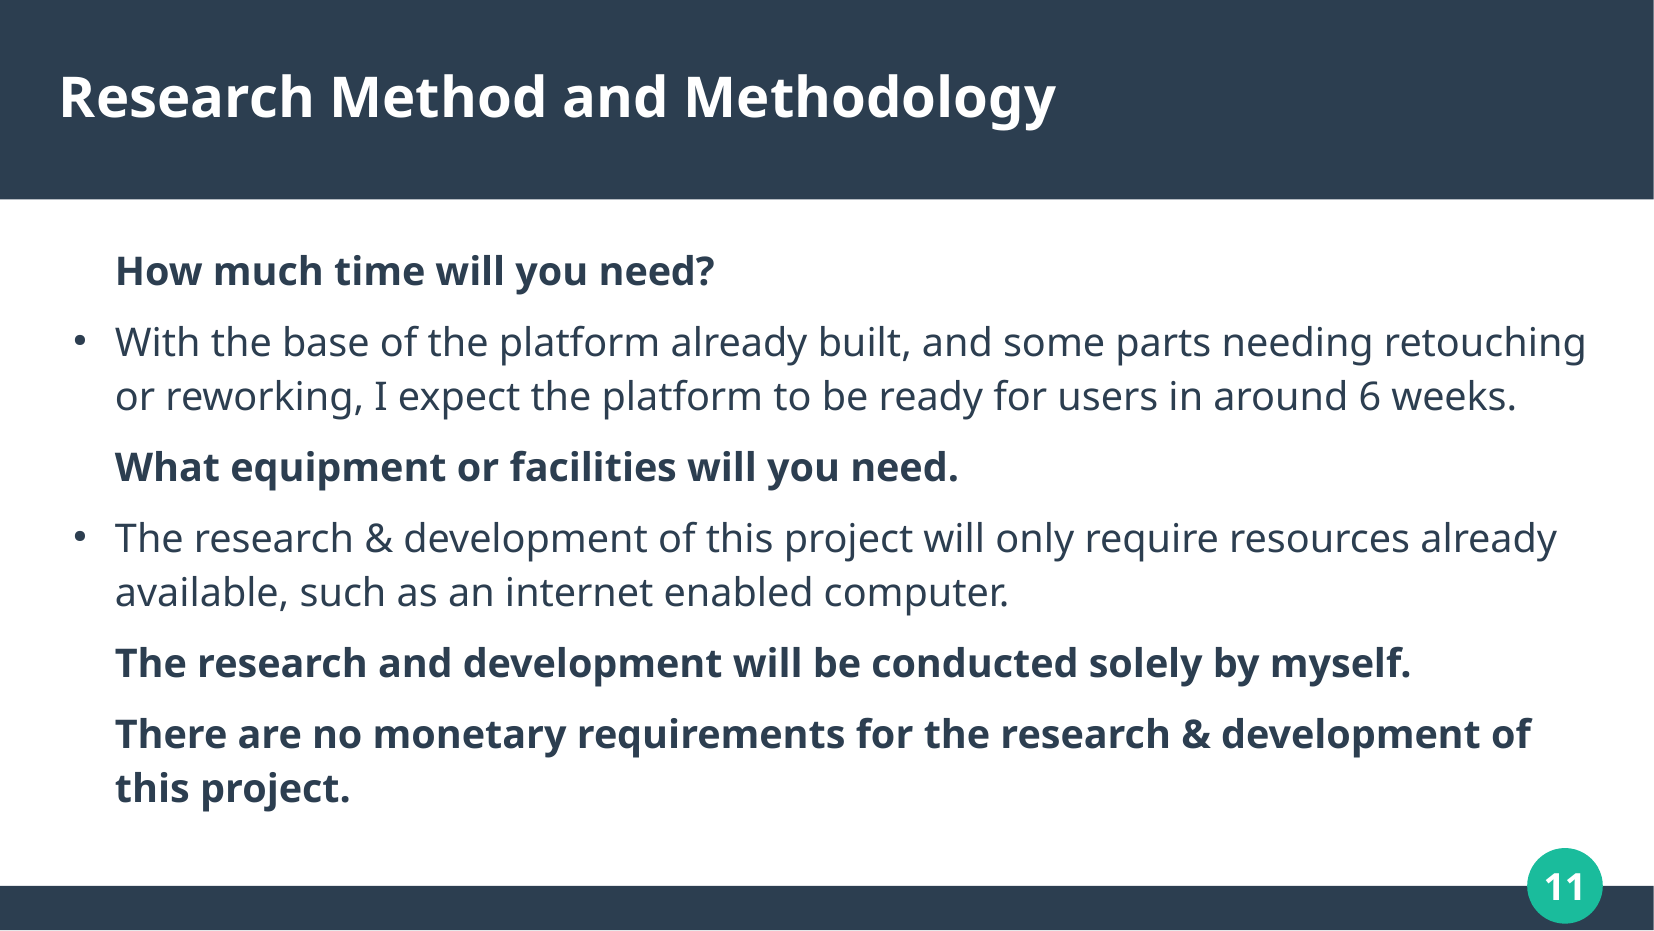

# Research Method and Methodology
How much time will you need?
With the base of the platform already built, and some parts needing retouching or reworking, I expect the platform to be ready for users in around 6 weeks.
What equipment or facilities will you need.
The research & development of this project will only require resources already available, such as an internet enabled computer.
The research and development will be conducted solely by myself.
There are no monetary requirements for the research & development of this project.